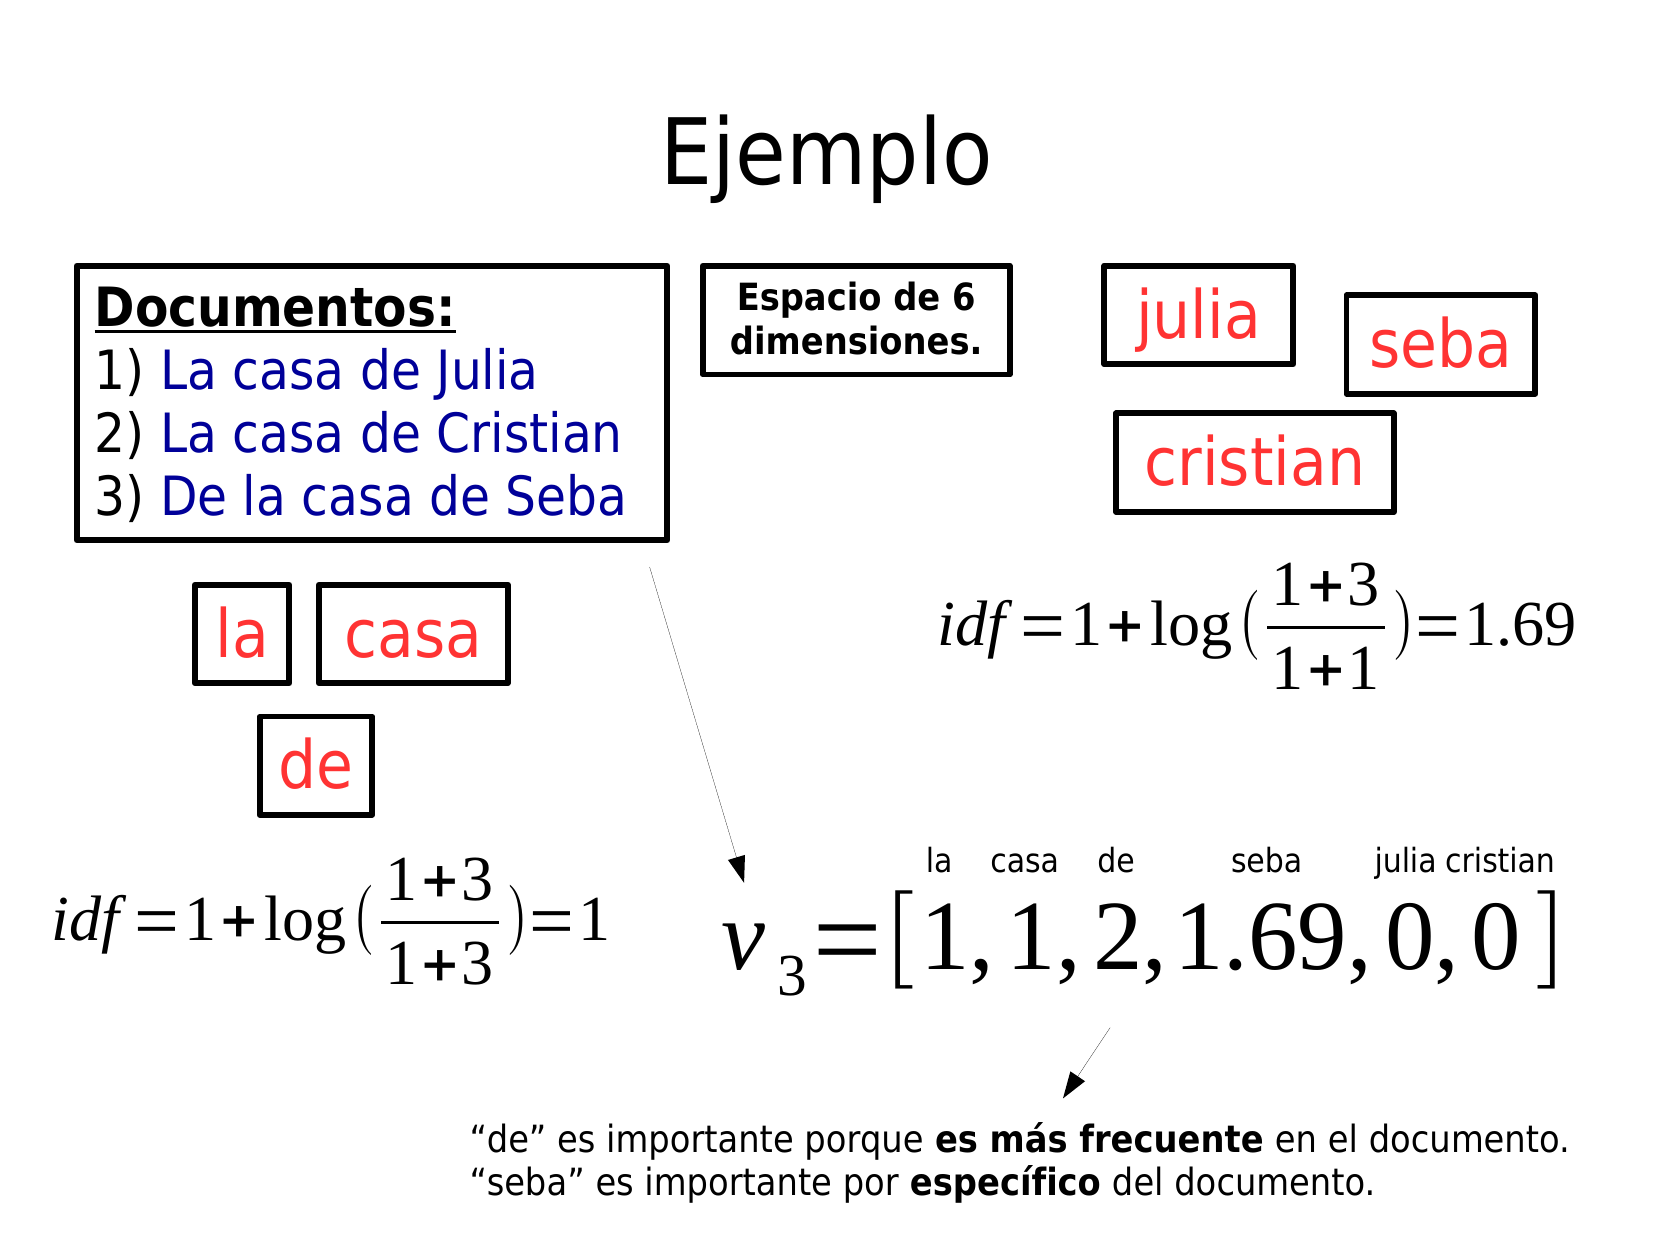

# Ejemplo
Documentos:
1) La casa de Julia
2) La casa de Cristian
3) De la casa de Seba
Espacio de 6 dimensiones.
julia
seba
cristian
la
casa
de
la
casa
de
seba
julia
cristian
“de” es importante porque es más frecuente en el documento.
“seba” es importante por específico del documento.